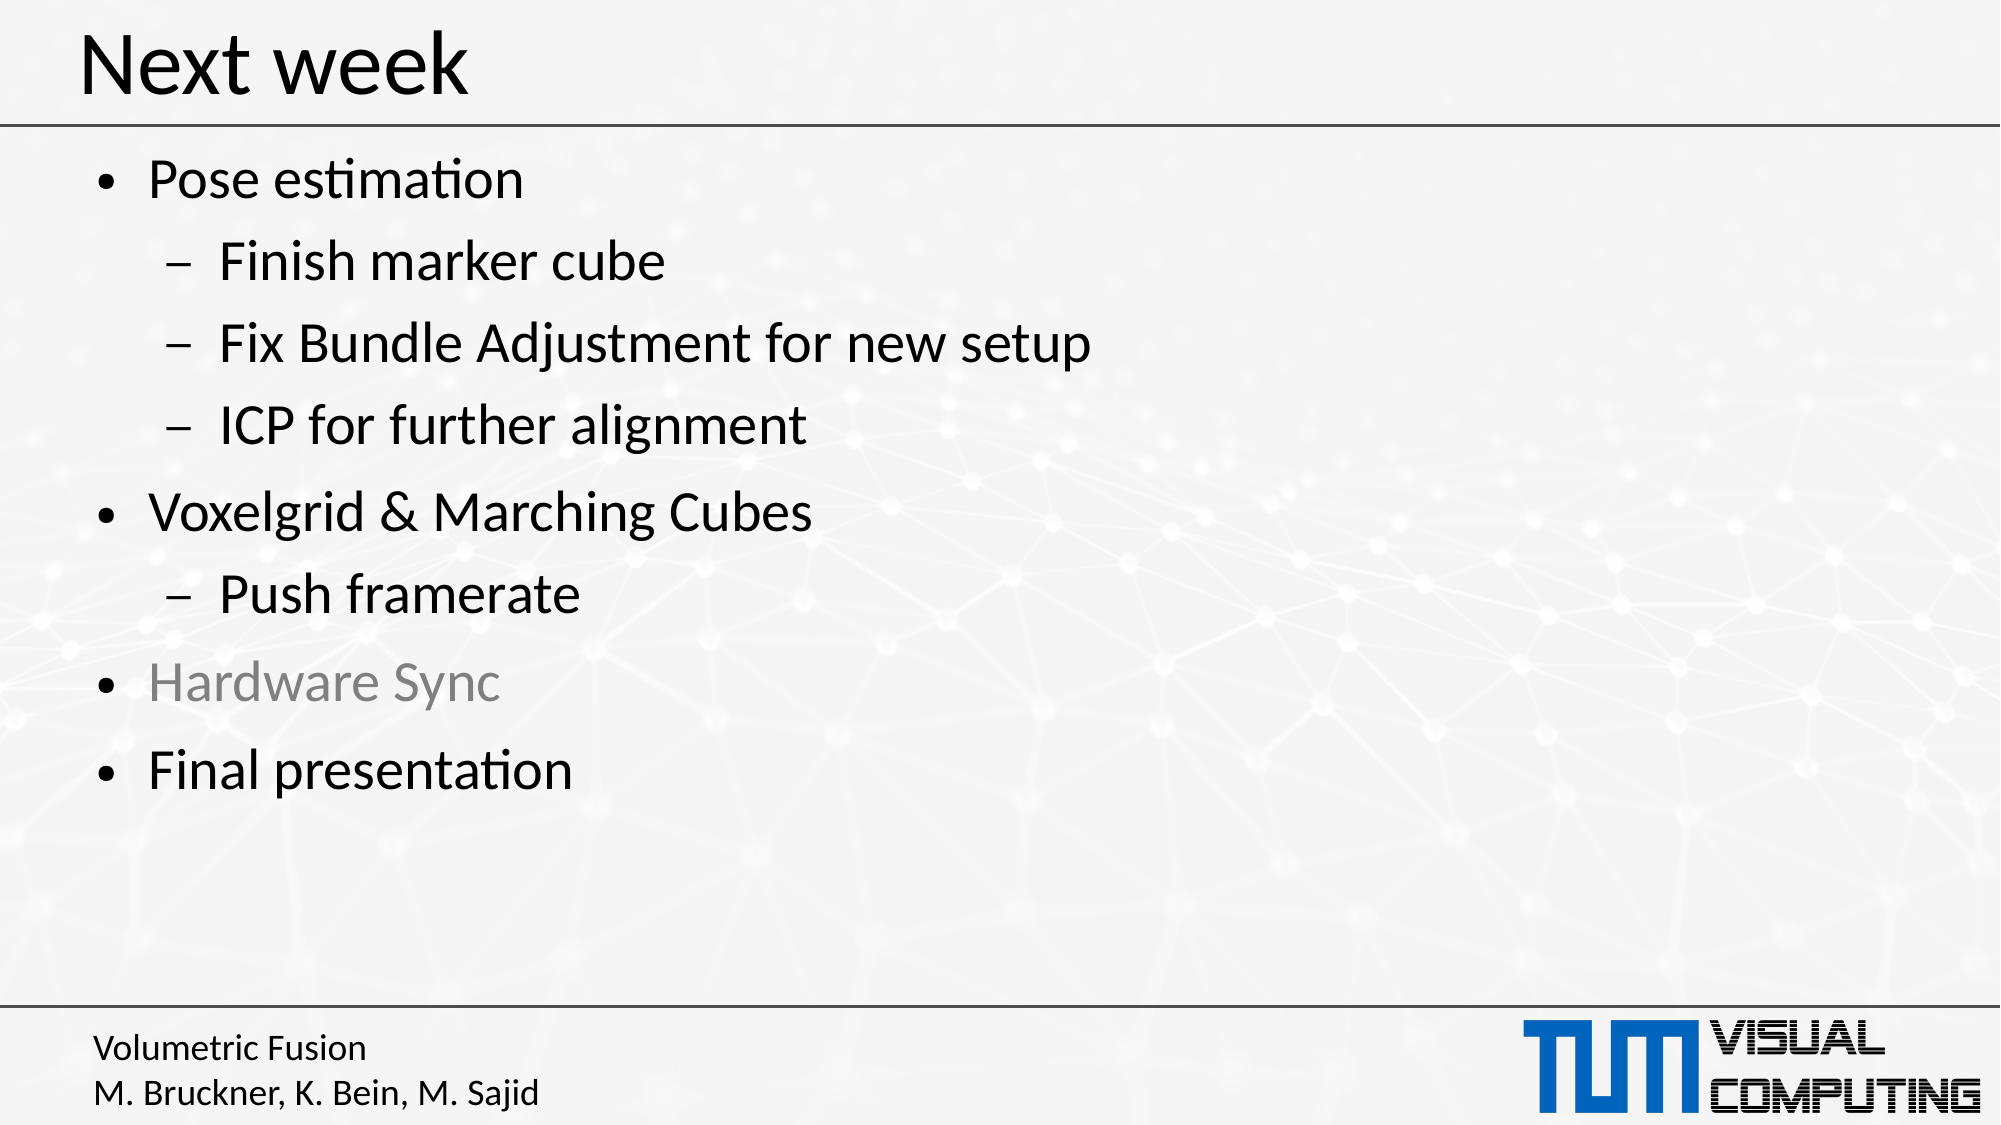

# Next week
Pose estimation
Finish marker cube
Fix Bundle Adjustment for new setup
ICP for further alignment
Voxelgrid & Marching Cubes
Push framerate
Hardware Sync
Final presentation